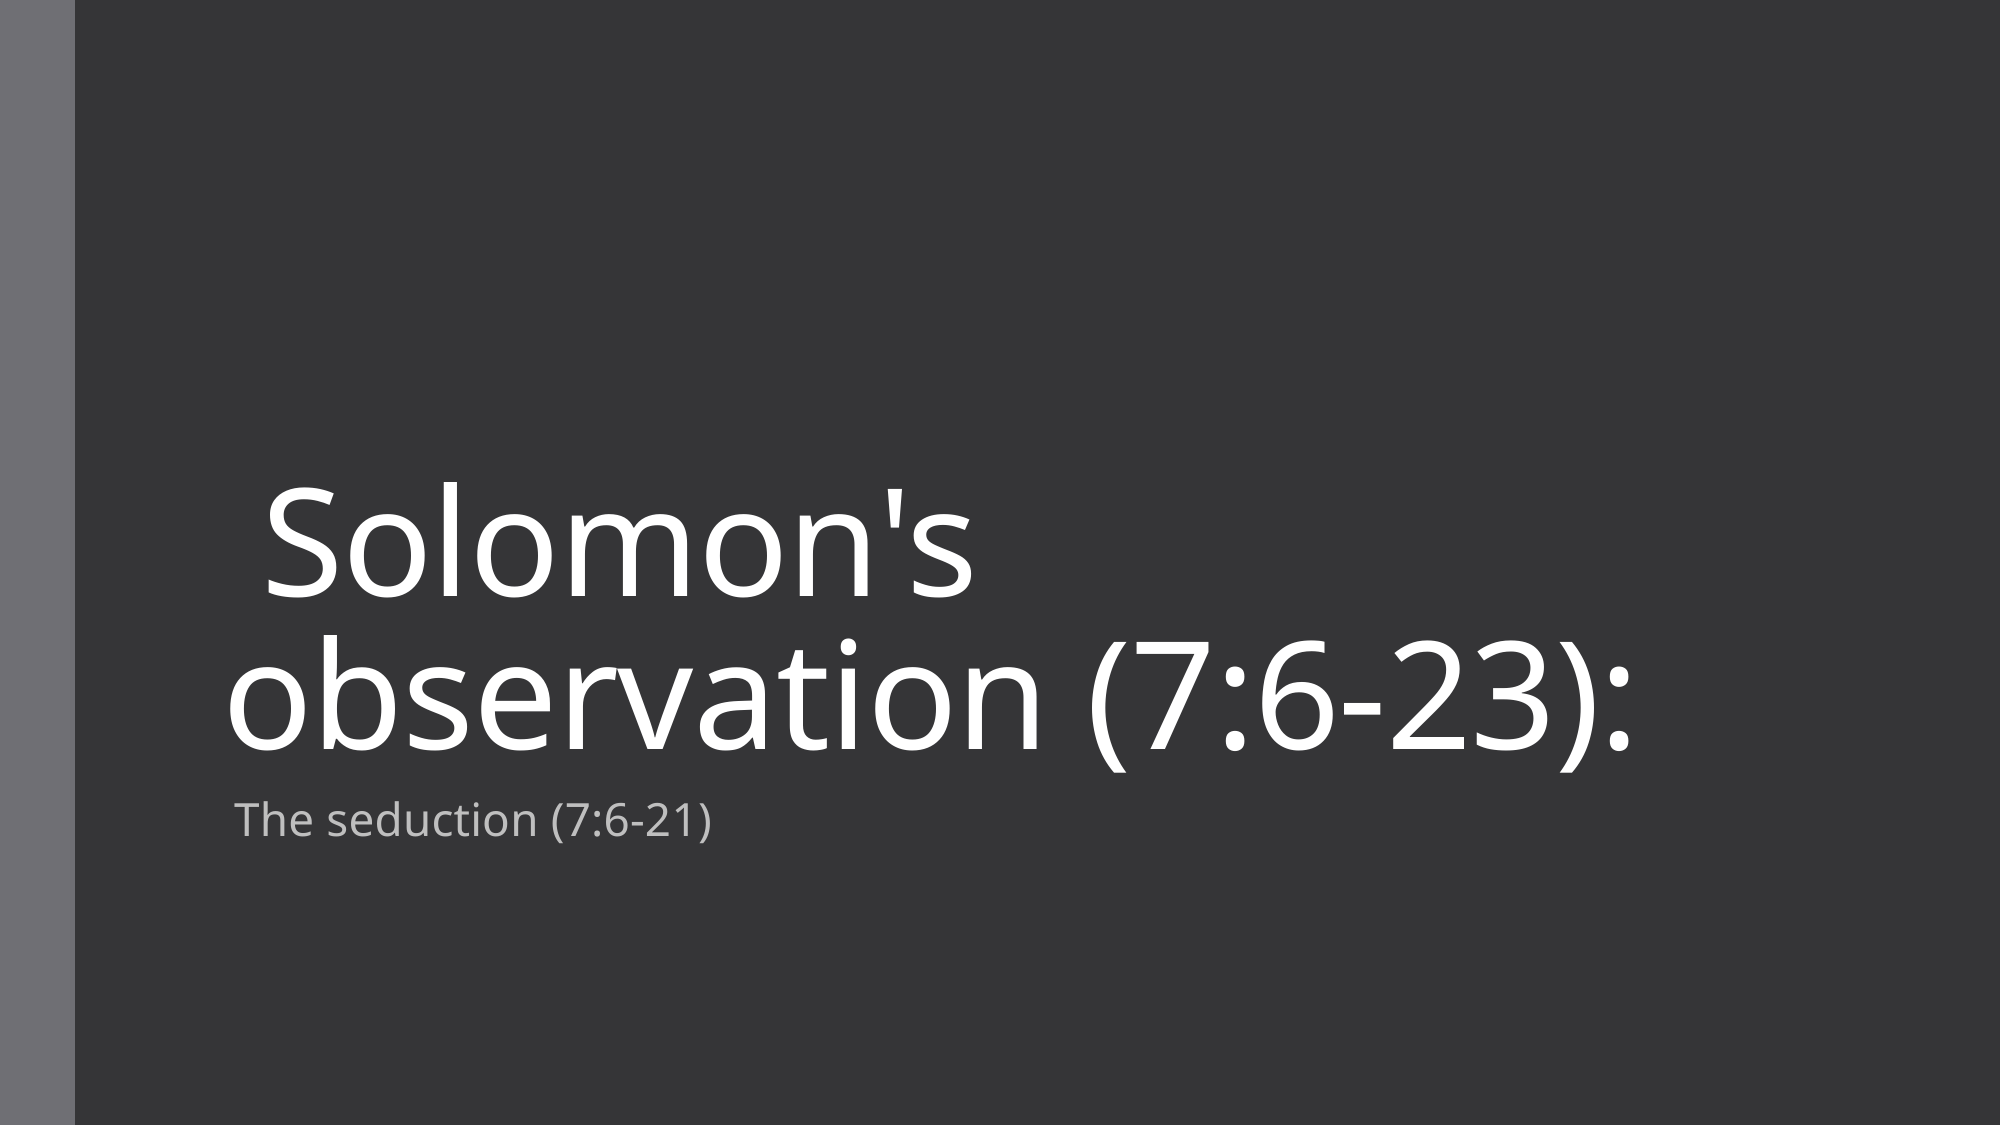

# Solomon's observation (7:6-23):
 The seduction (7:6-21)